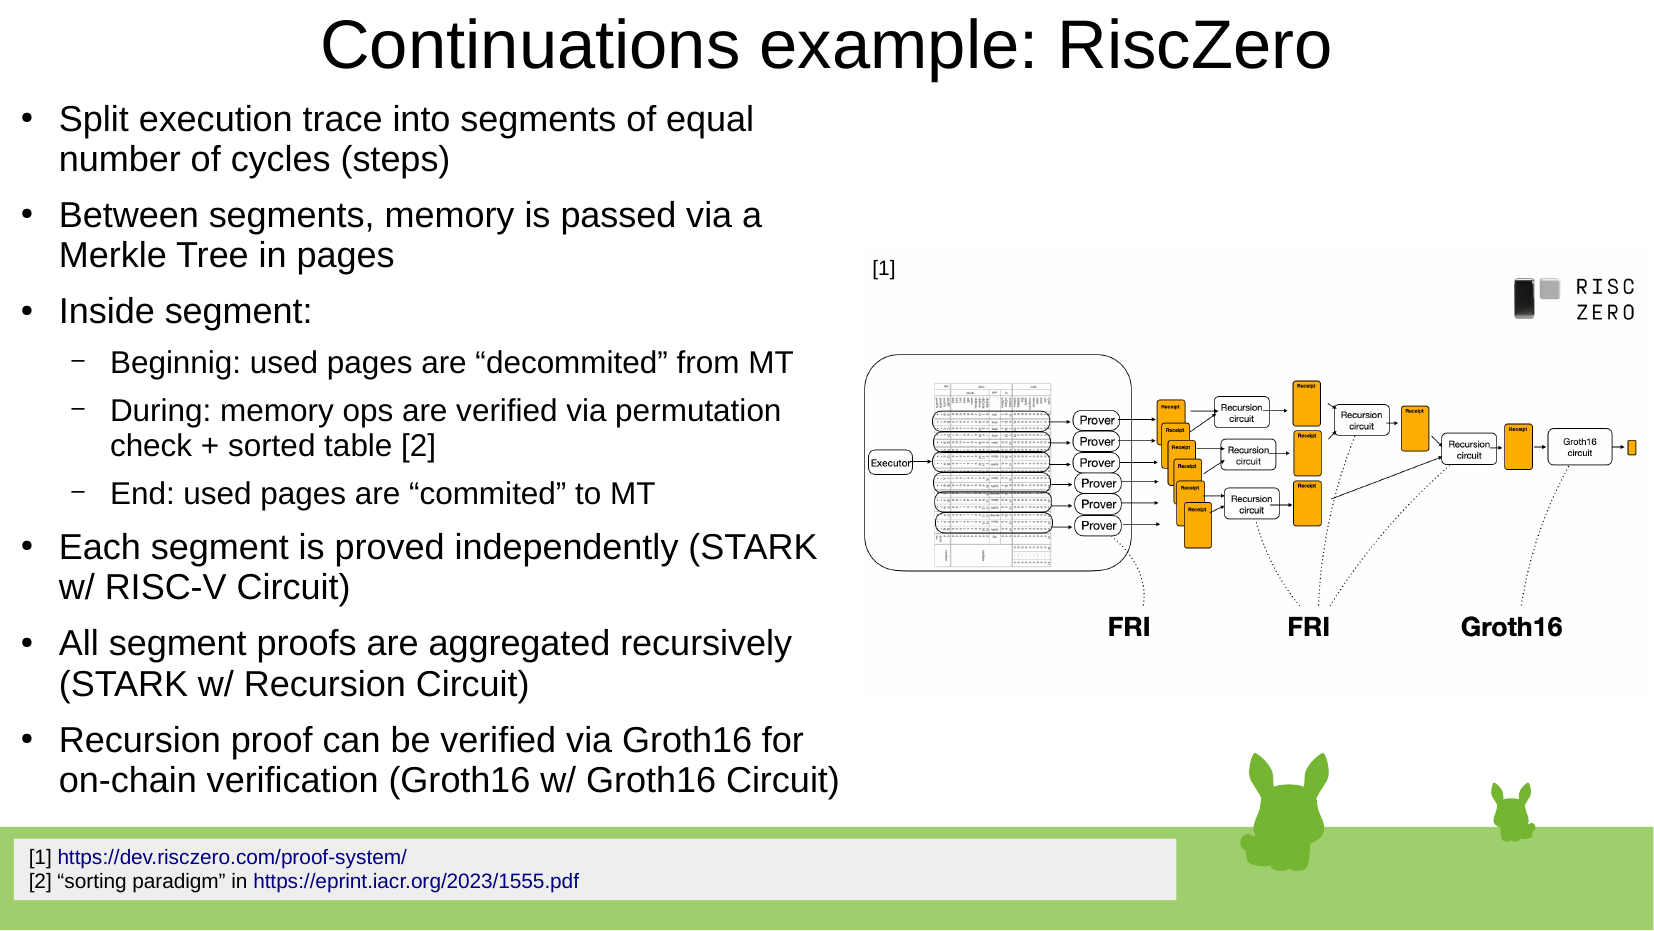

# Continuations example: RiscZero
Split execution trace into segments of equal number of cycles (steps)
Between segments, memory is passed via a Merkle Tree in pages
Inside segment:
Beginnig: used pages are “decommited” from MT
During: memory ops are verified via permutation check + sorted table [2]
End: used pages are “commited” to MT
Each segment is proved independently (STARK w/ RISC-V Circuit)
All segment proofs are aggregated recursively (STARK w/ Recursion Circuit)
Recursion proof can be verified via Groth16 for on-chain verification (Groth16 w/ Groth16 Circuit)
[1]
[1] https://dev.risczero.com/proof-system/
[2] “sorting paradigm” in https://eprint.iacr.org/2023/1555.pdf